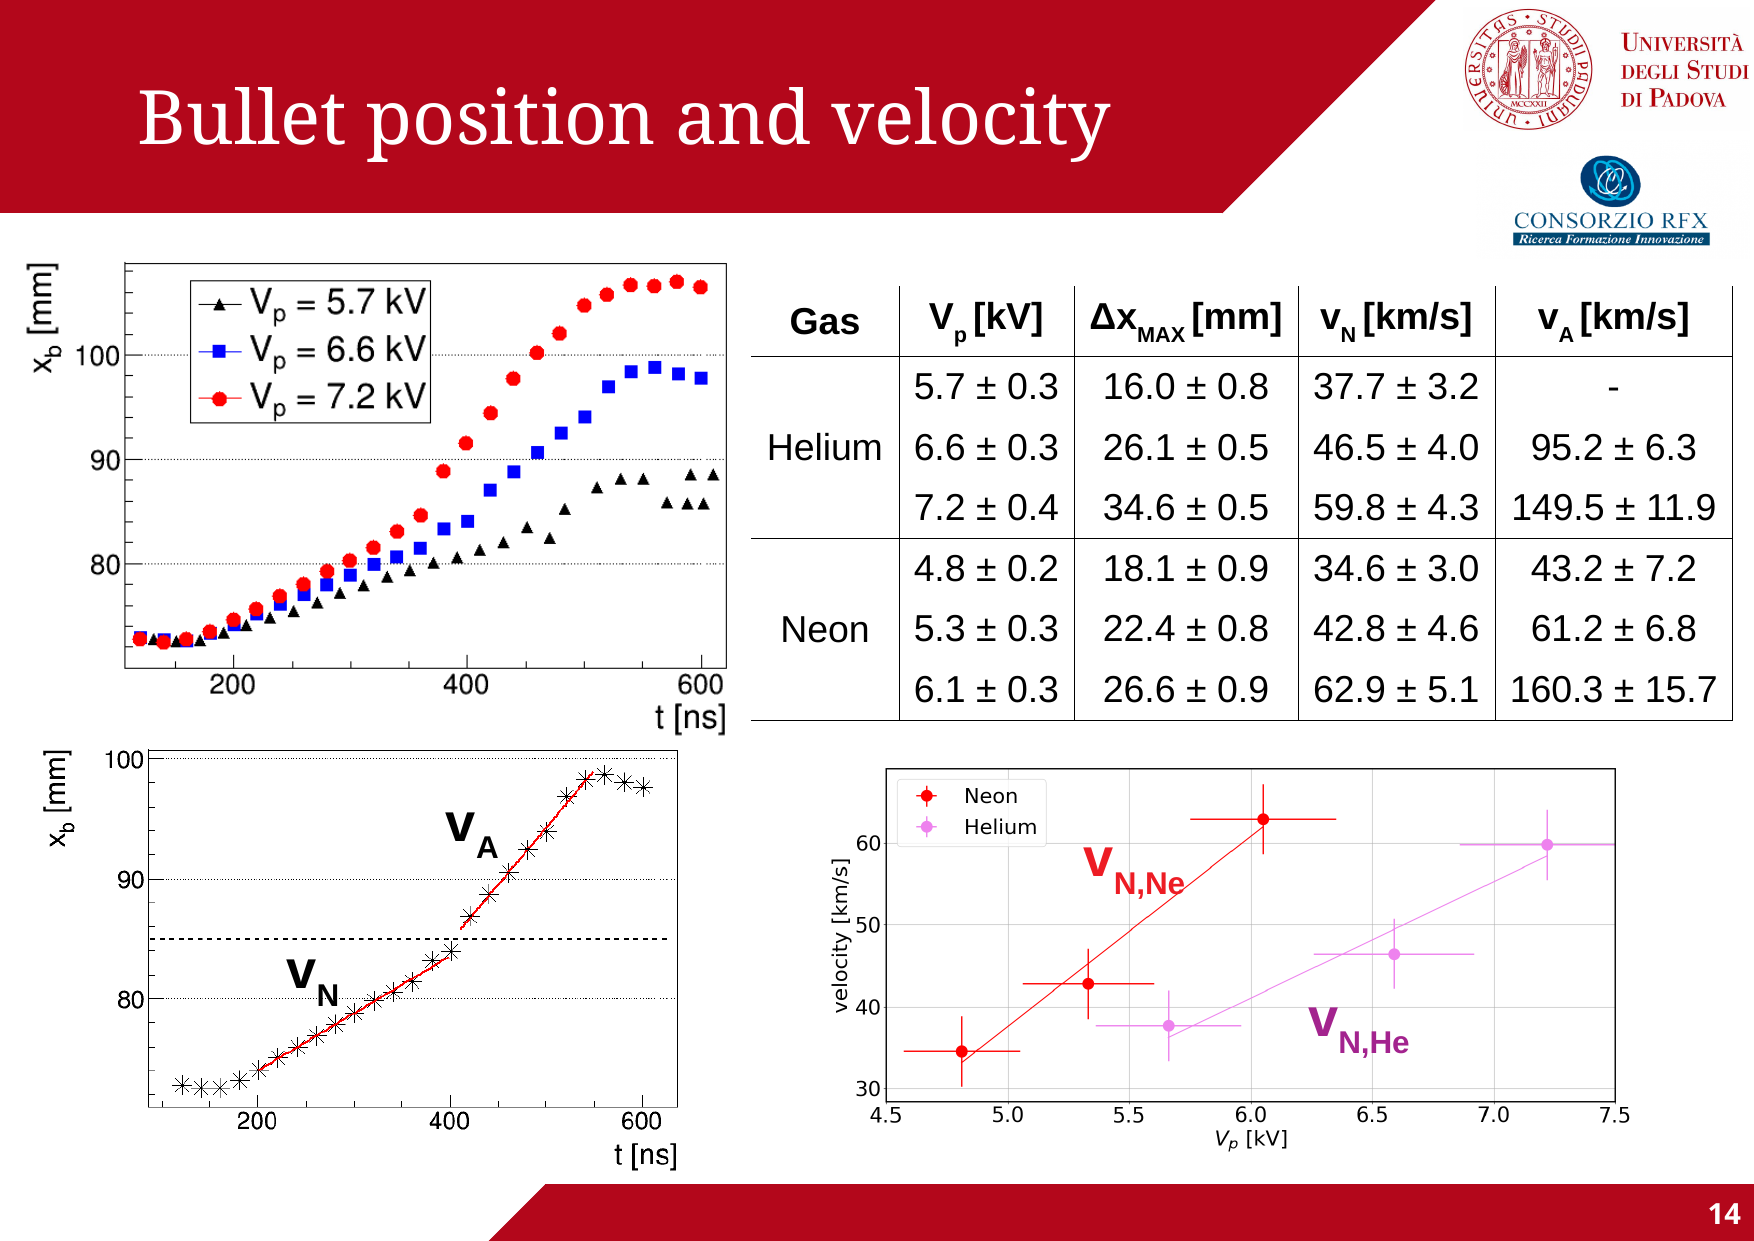

# Bullet position and velocity
| Gas | Vp [kV] | ΔxMAX [mm] | vN [km/s] | vA [km/s] |
| --- | --- | --- | --- | --- |
| Helium | 5.7 ± 0.3 | 16.0 ± 0.8 | 37.7 ± 3.2 | - |
| | 6.6 ± 0.3 | 26.1 ± 0.5 | 46.5 ± 4.0 | 95.2 ± 6.3 |
| | 7.2 ± 0.4 | 34.6 ± 0.5 | 59.8 ± 4.3 | 149.5 ± 11.9 |
| Neon | 4.8 ± 0.2 | 18.1 ± 0.9 | 34.6 ± 3.0 | 43.2 ± 7.2 |
| | 5.3 ± 0.3 | 22.4 ± 0.8 | 42.8 ± 4.6 | 61.2 ± 6.8 |
| | 6.1 ± 0.3 | 26.6 ± 0.9 | 62.9 ± 5.1 | 160.3 ± 15.7 |
vA
a
vN,Ne
vN
vN,He
d
14